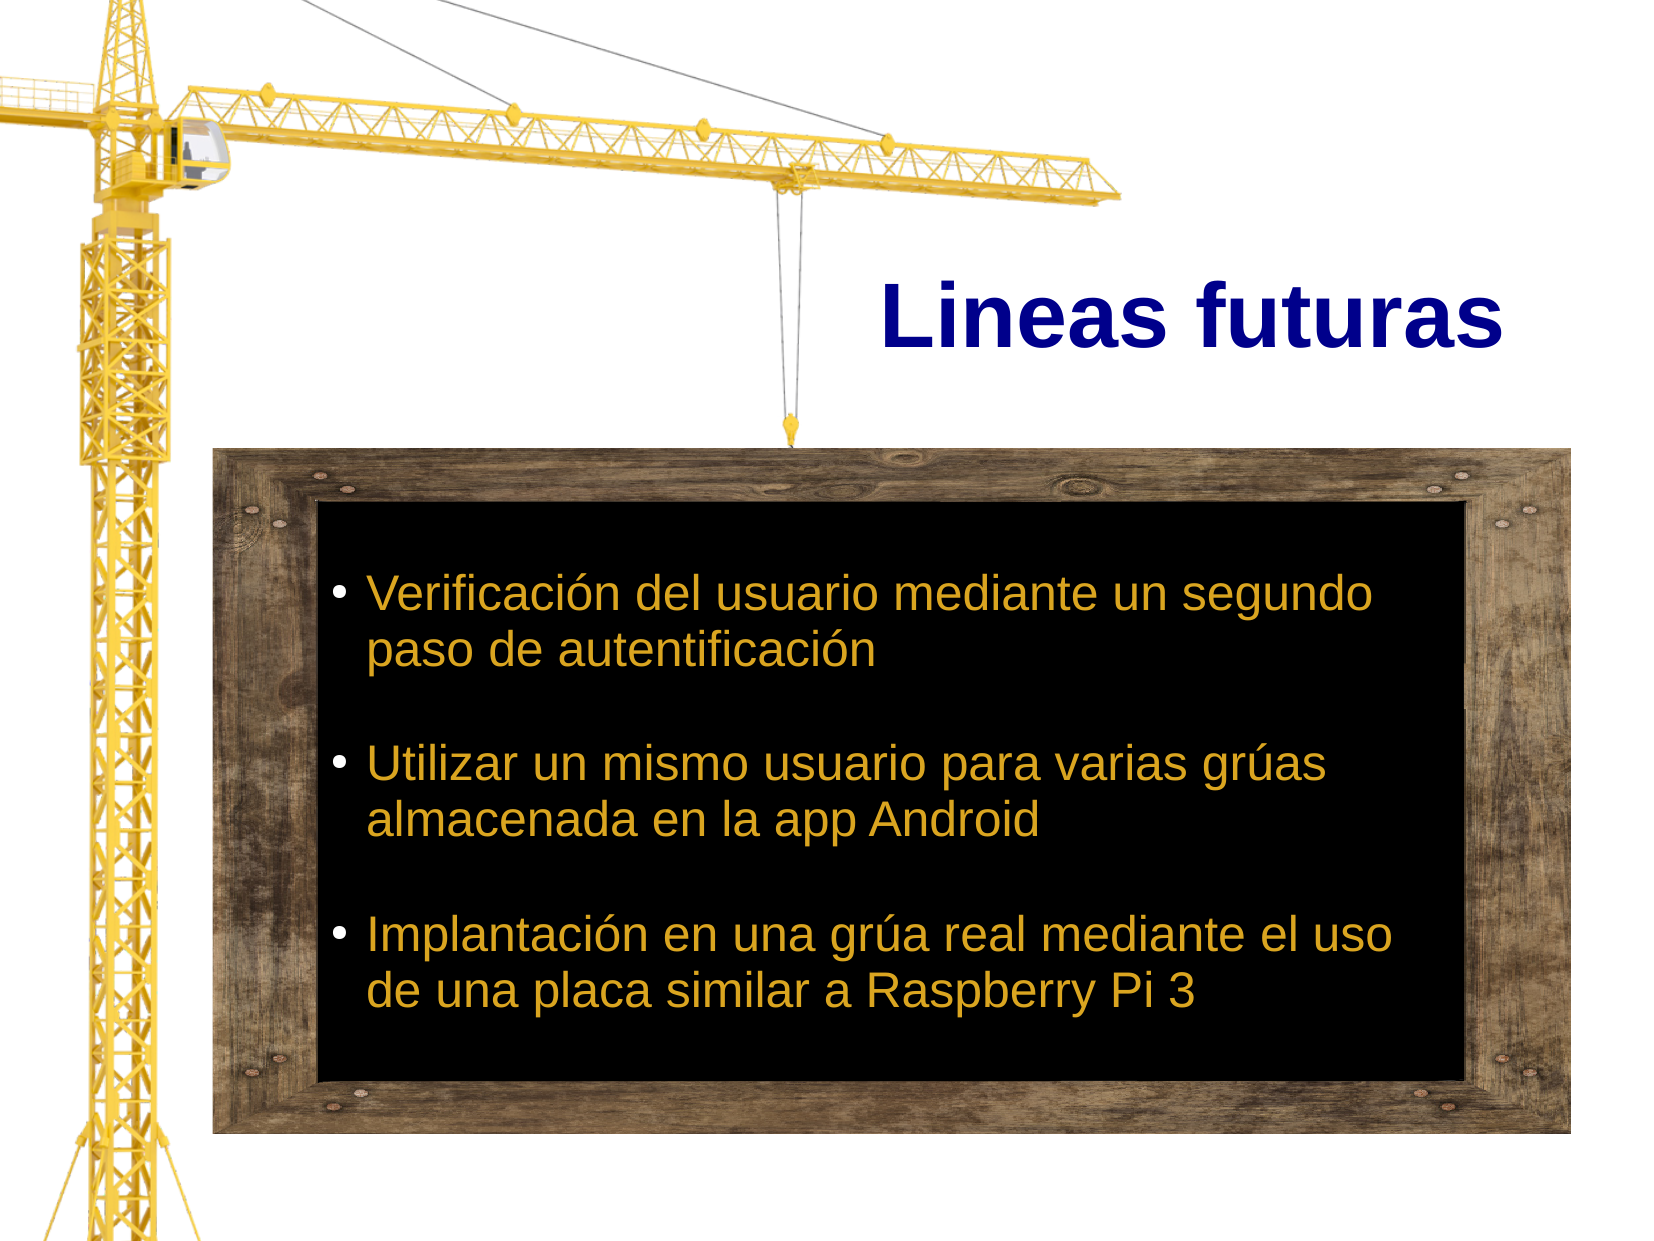

# Lineas futuras
Verificación del usuario mediante un segundo paso de autentificación
Utilizar un mismo usuario para varias grúas almacenada en la app Android
Implantación en una grúa real mediante el uso de una placa similar a Raspberry Pi 3